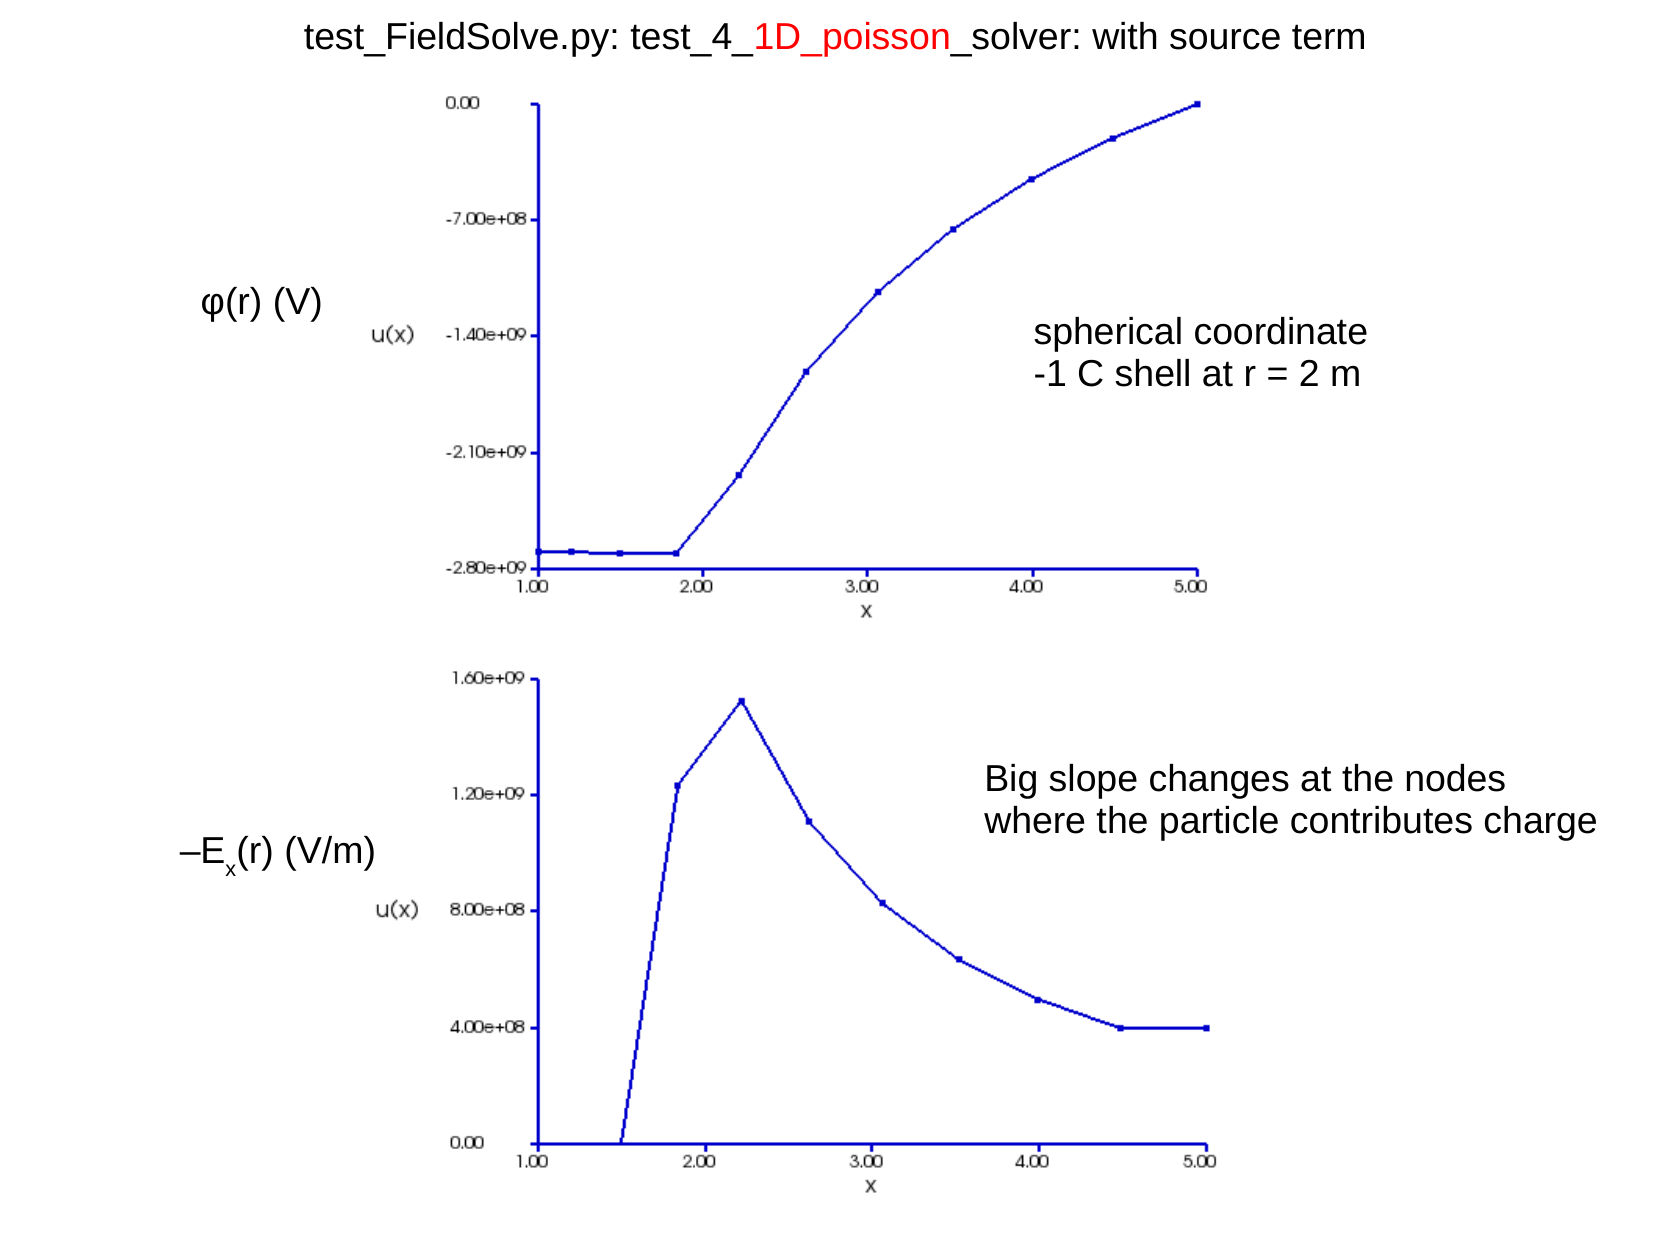

test_FieldSolve.py: test_4_1D_poisson_solver: with source term
φ(r) (V)
spherical coordinate
-1 C shell at r = 2 m
Big slope changes at the nodes where the particle contributes charge
–Ex(r) (V/m)